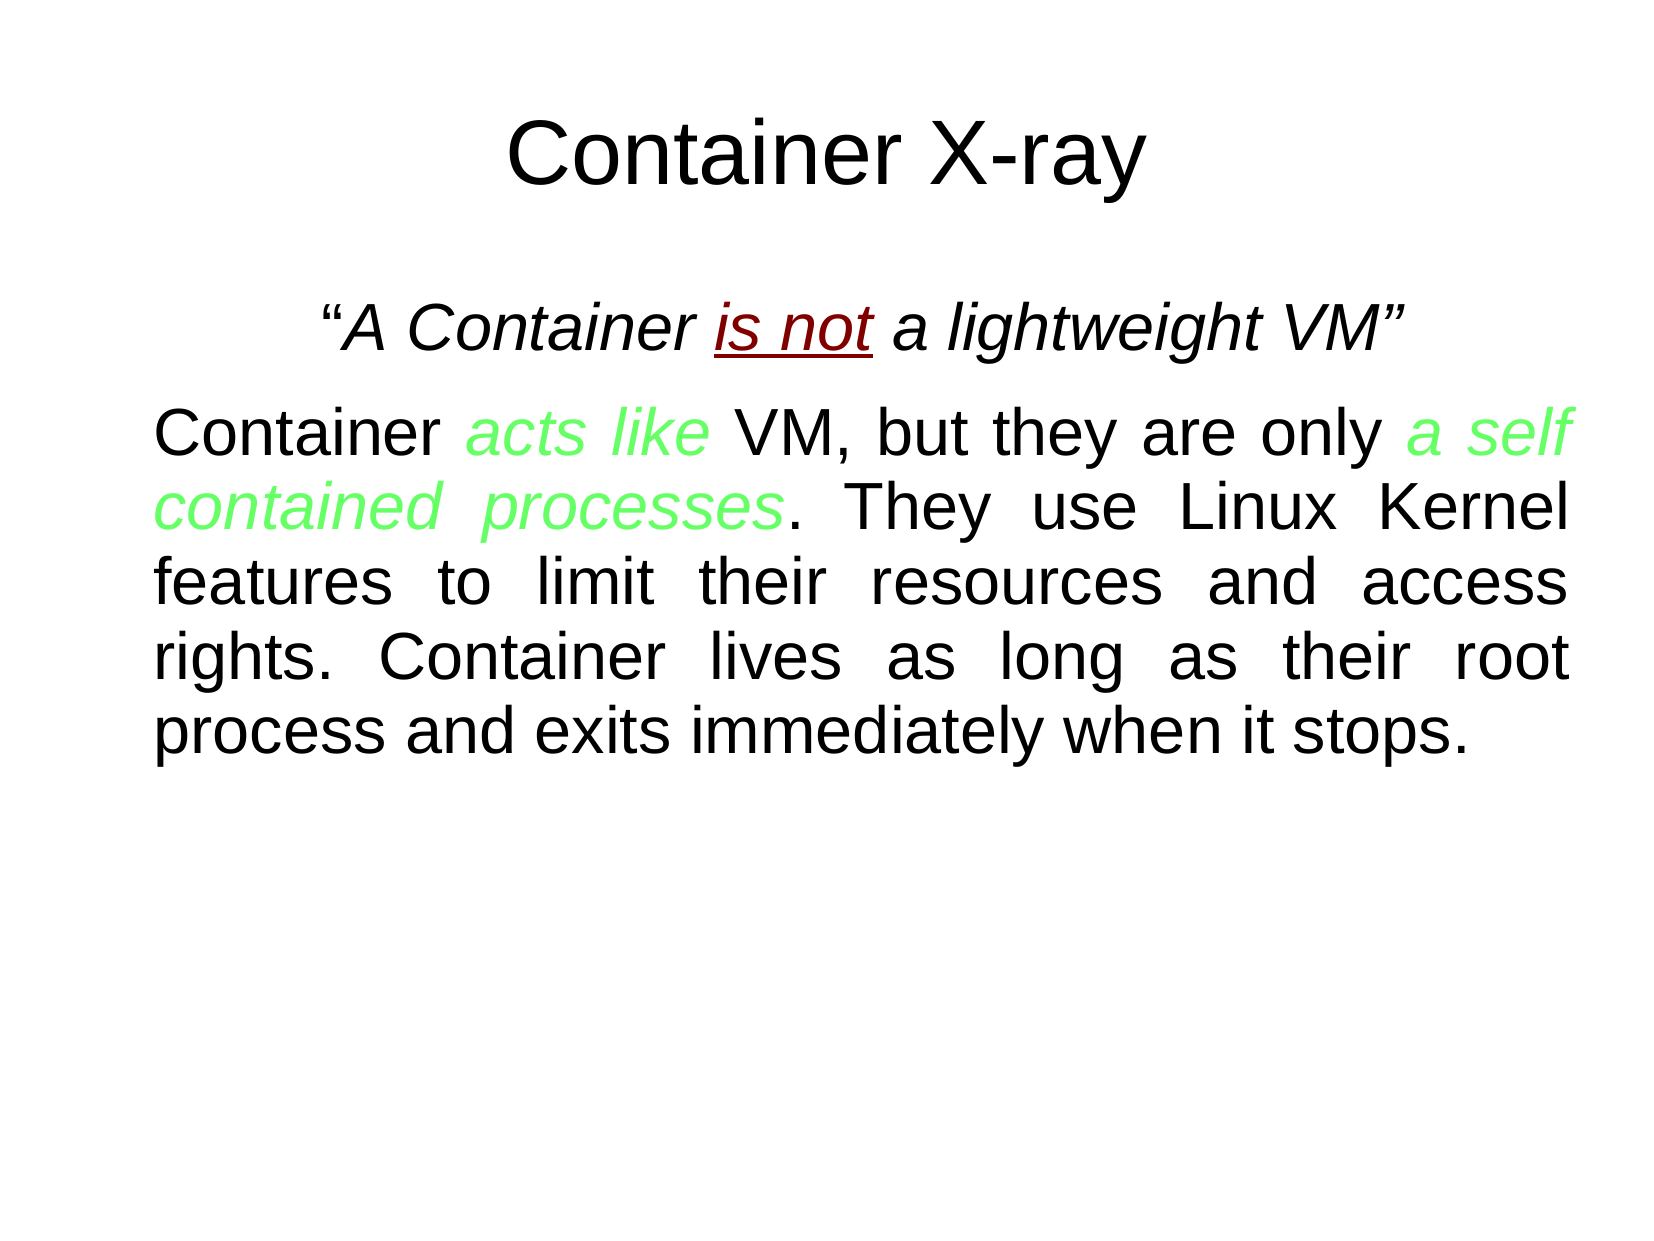

# Container X-ray
“A Container is not a lightweight VM”
Container acts like VM, but they are only a self contained processes. They use Linux Kernel features to limit their resources and access rights. Container lives as long as their root process and exits immediately when it stops.